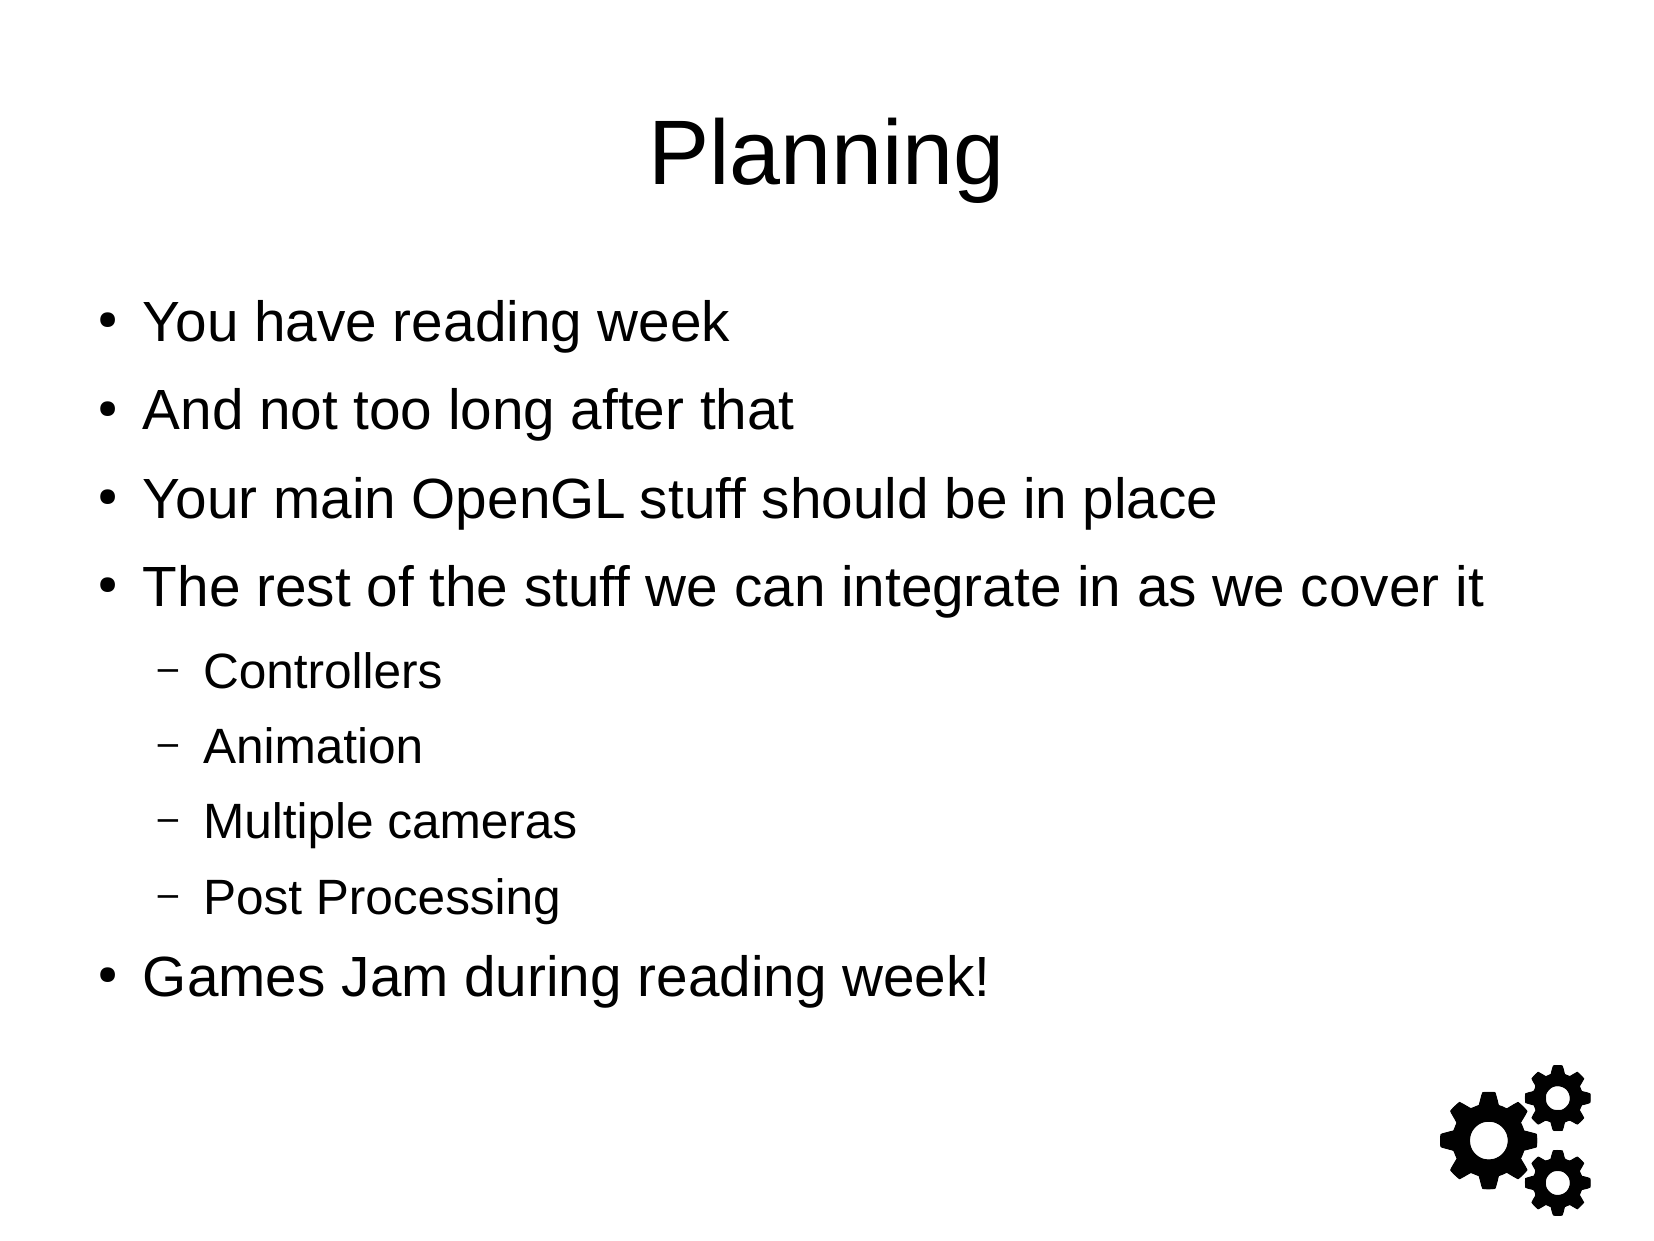

# Planning
You have reading week
And not too long after that
Your main OpenGL stuff should be in place
The rest of the stuff we can integrate in as we cover it
Controllers
Animation
Multiple cameras
Post Processing
Games Jam during reading week!